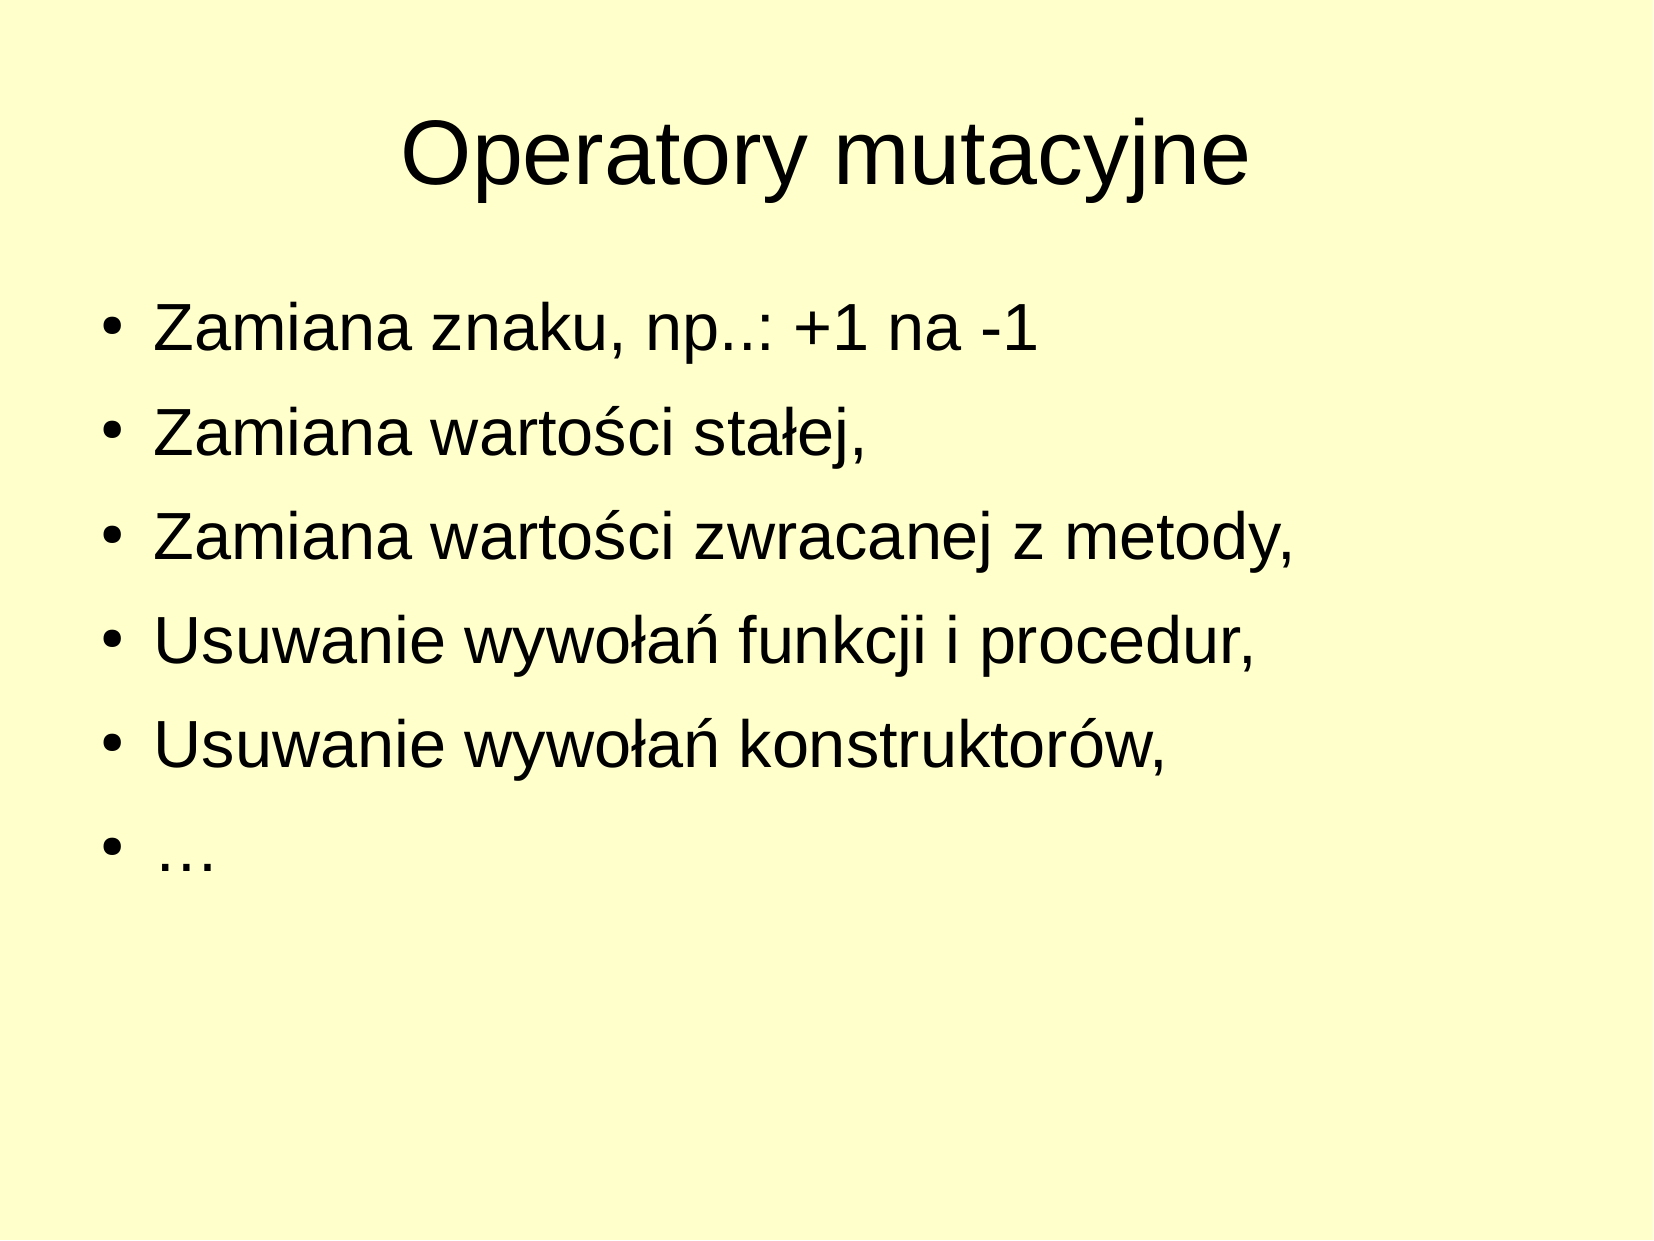

# Operatory mutacyjne
Zamiana znaku, np..: +1 na -1
Zamiana wartości stałej,
Zamiana wartości zwracanej z metody,
Usuwanie wywołań funkcji i procedur,
Usuwanie wywołań konstruktorów,
…